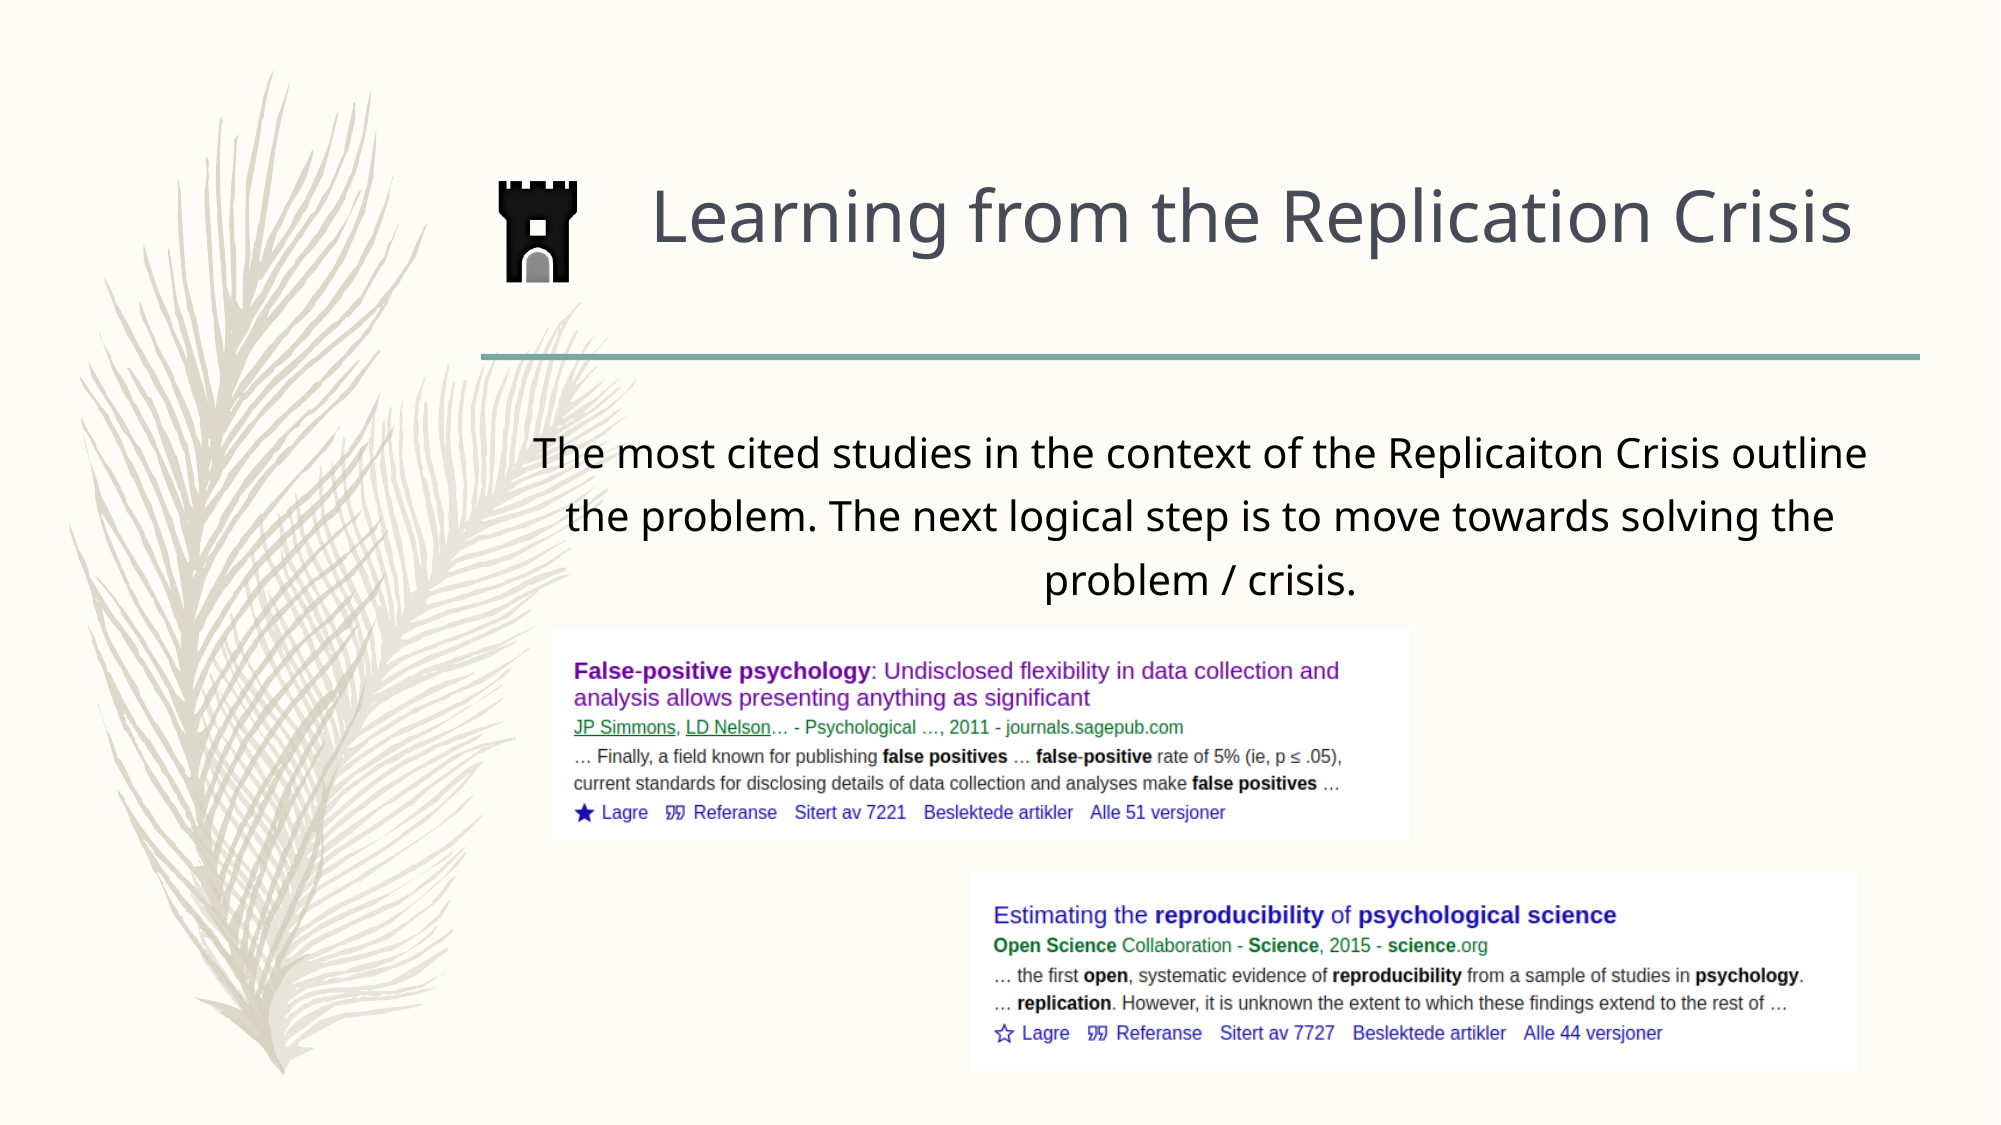

# Learning from the Replication Crisis
The most cited studies in the context of the Replicaiton Crisis outline the problem. The next logical step is to move towards solving the problem / crisis.